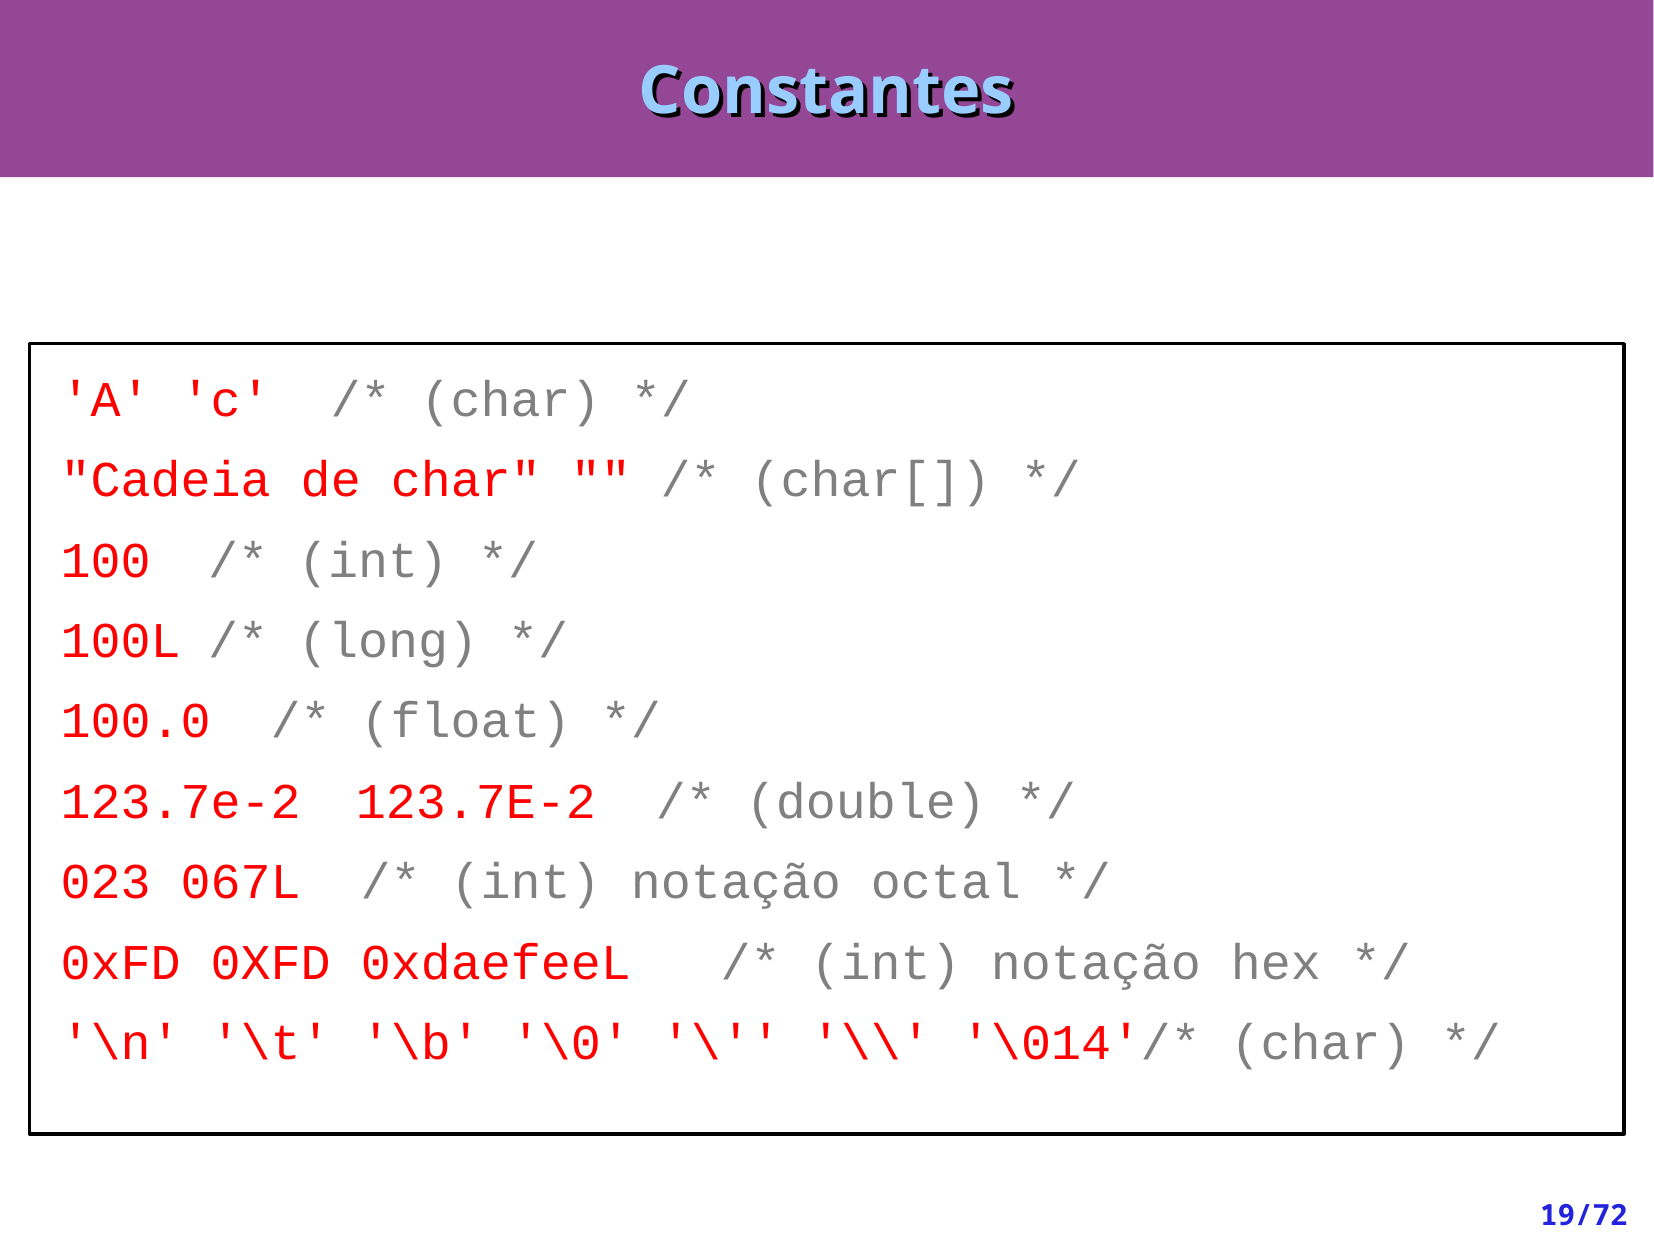

# Constantes
'A' 'c' /* (char) */
"Cadeia de char" "" /* (char[]) */
100	/* (int) */
100L	/* (long) */
100.0 /* (float) */
123.7e-2	123.7E-2 /* (double) */
023 067L /* (int) notação octal */
0xFD 0XFD 0xdaefeeL /* (int) notação hex */
'\n' '\t' '\b' '\0' '\'' '\\' '\014'/* (char) */
19